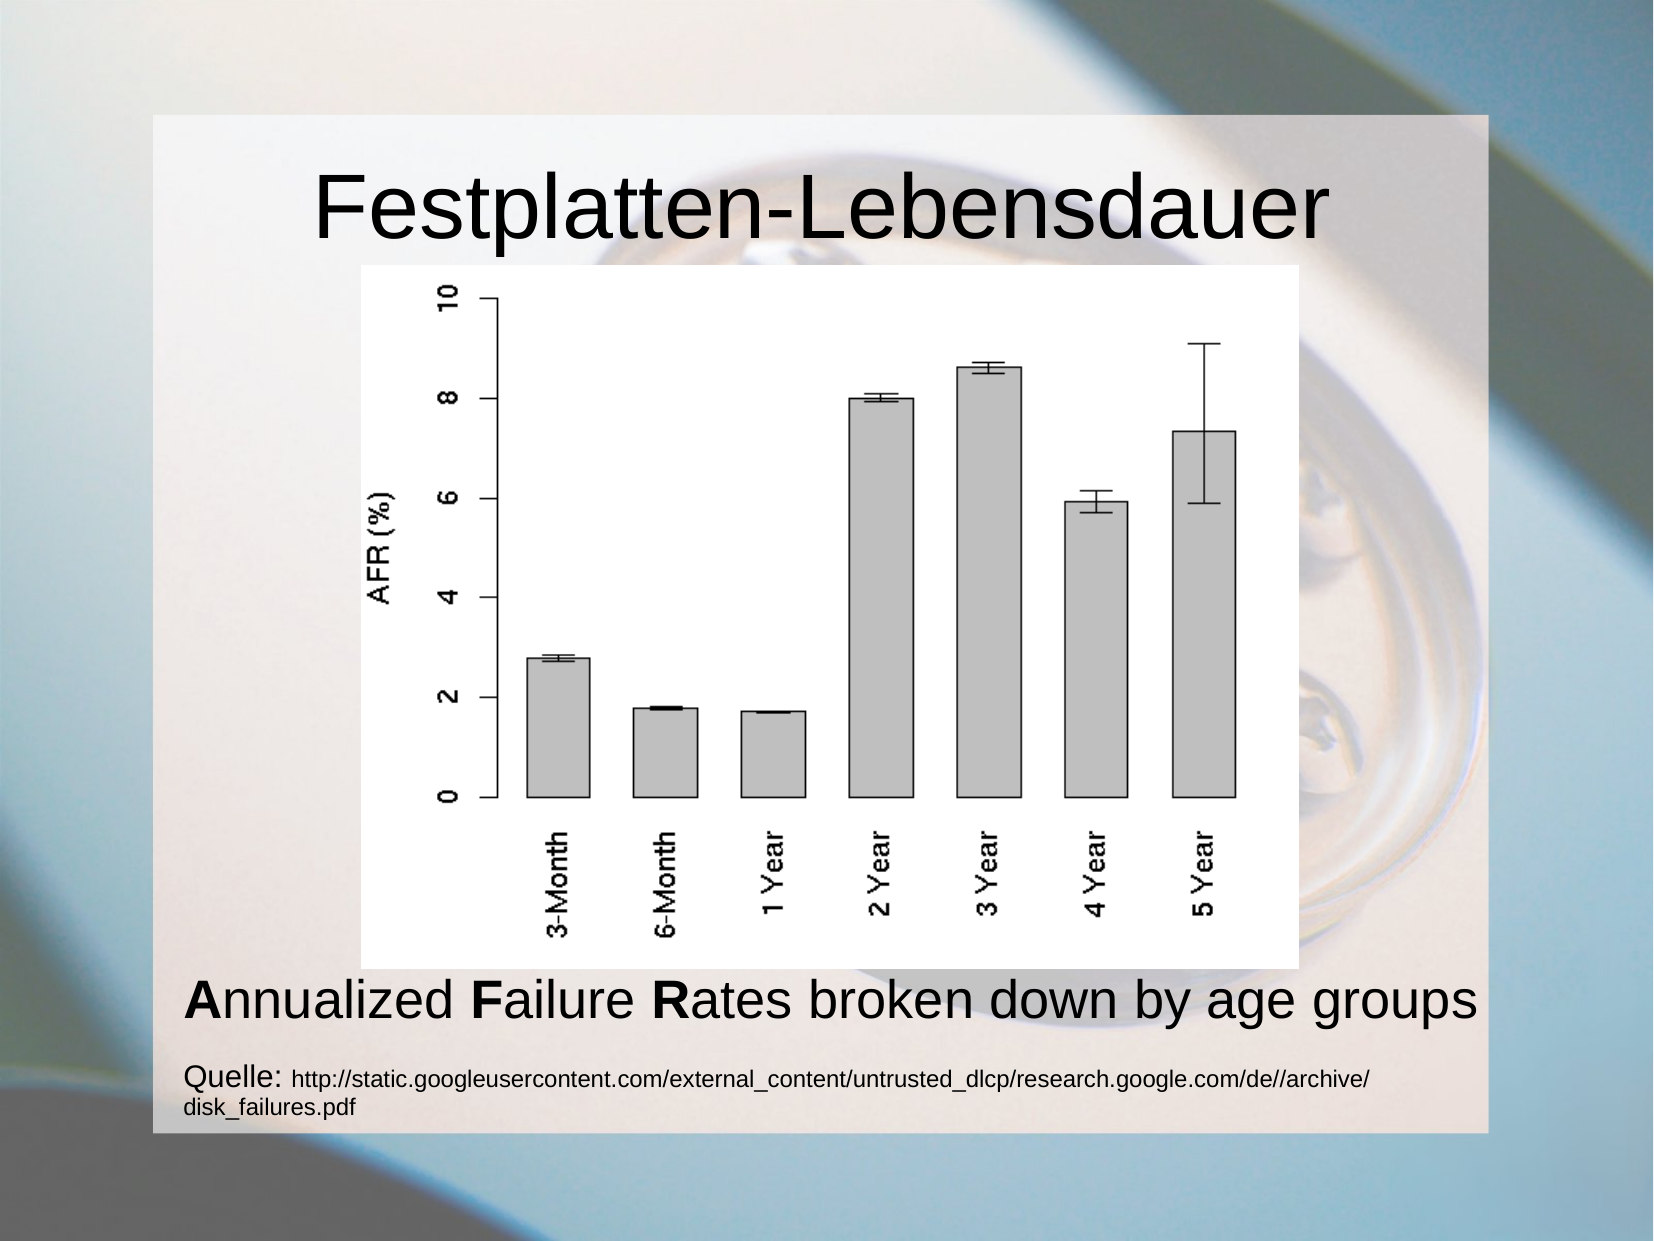

Festplatten-Lebensdauer
# Annualized Failure Rates broken down by age groups
Quelle: http://static.googleusercontent.com/external_content/untrusted_dlcp/research.google.com/de//archive/disk_failures.pdf